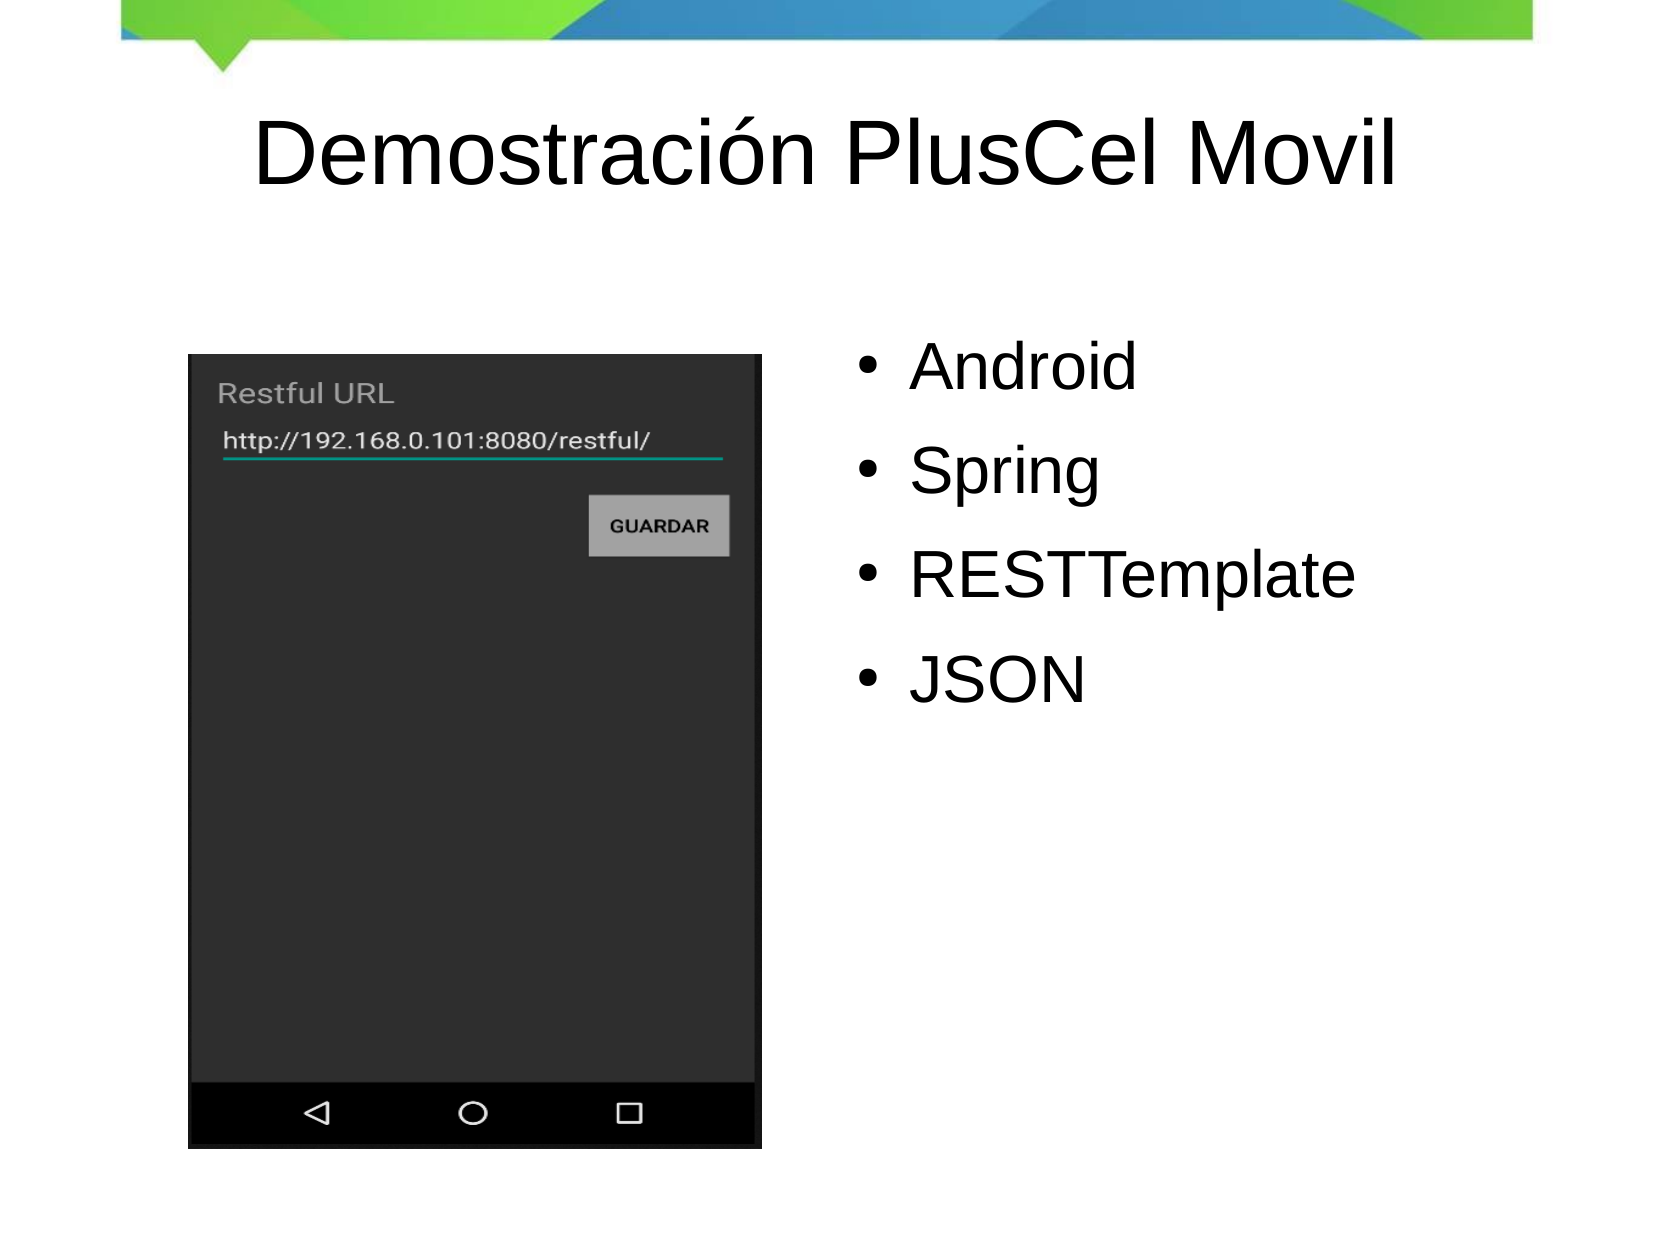

# Demostración PlusCel Movil
Android
Spring
RESTTemplate
JSON